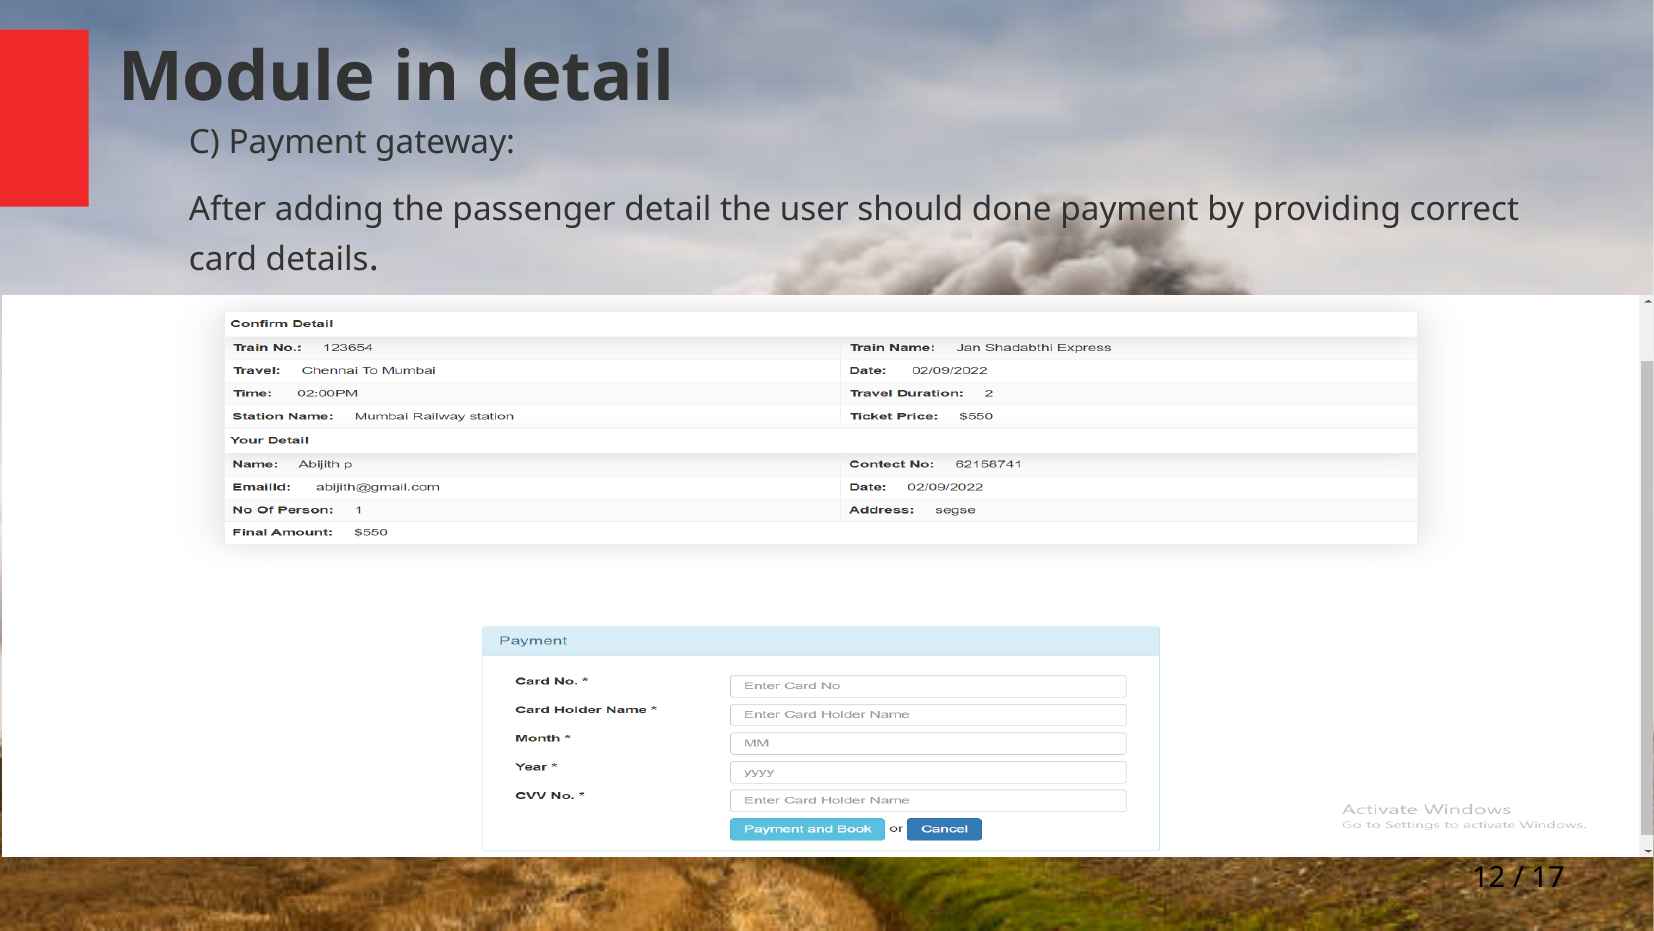

# Module in detail
C) Payment gateway:
After adding the passenger detail the user should done payment by providing correct card details.
12